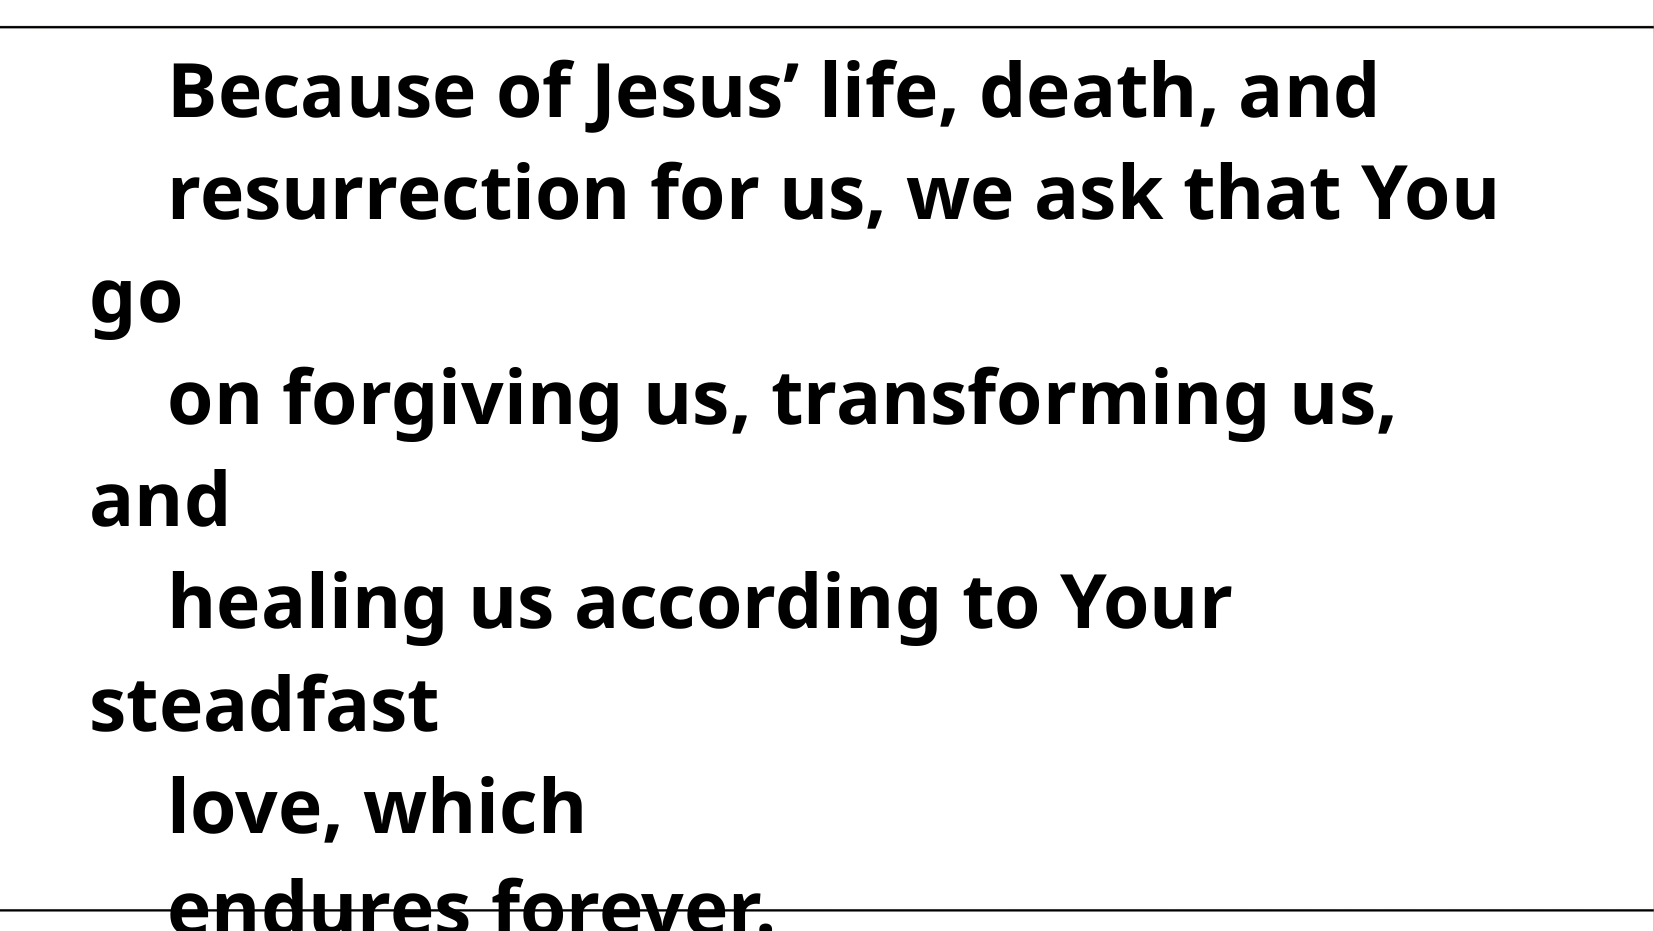

Because of Jesus’ life, death, and
 resurrection for us, we ask that You go
 on forgiving us, transforming us, and
 healing us according to Your steadfast
 love, which
 endures forever.